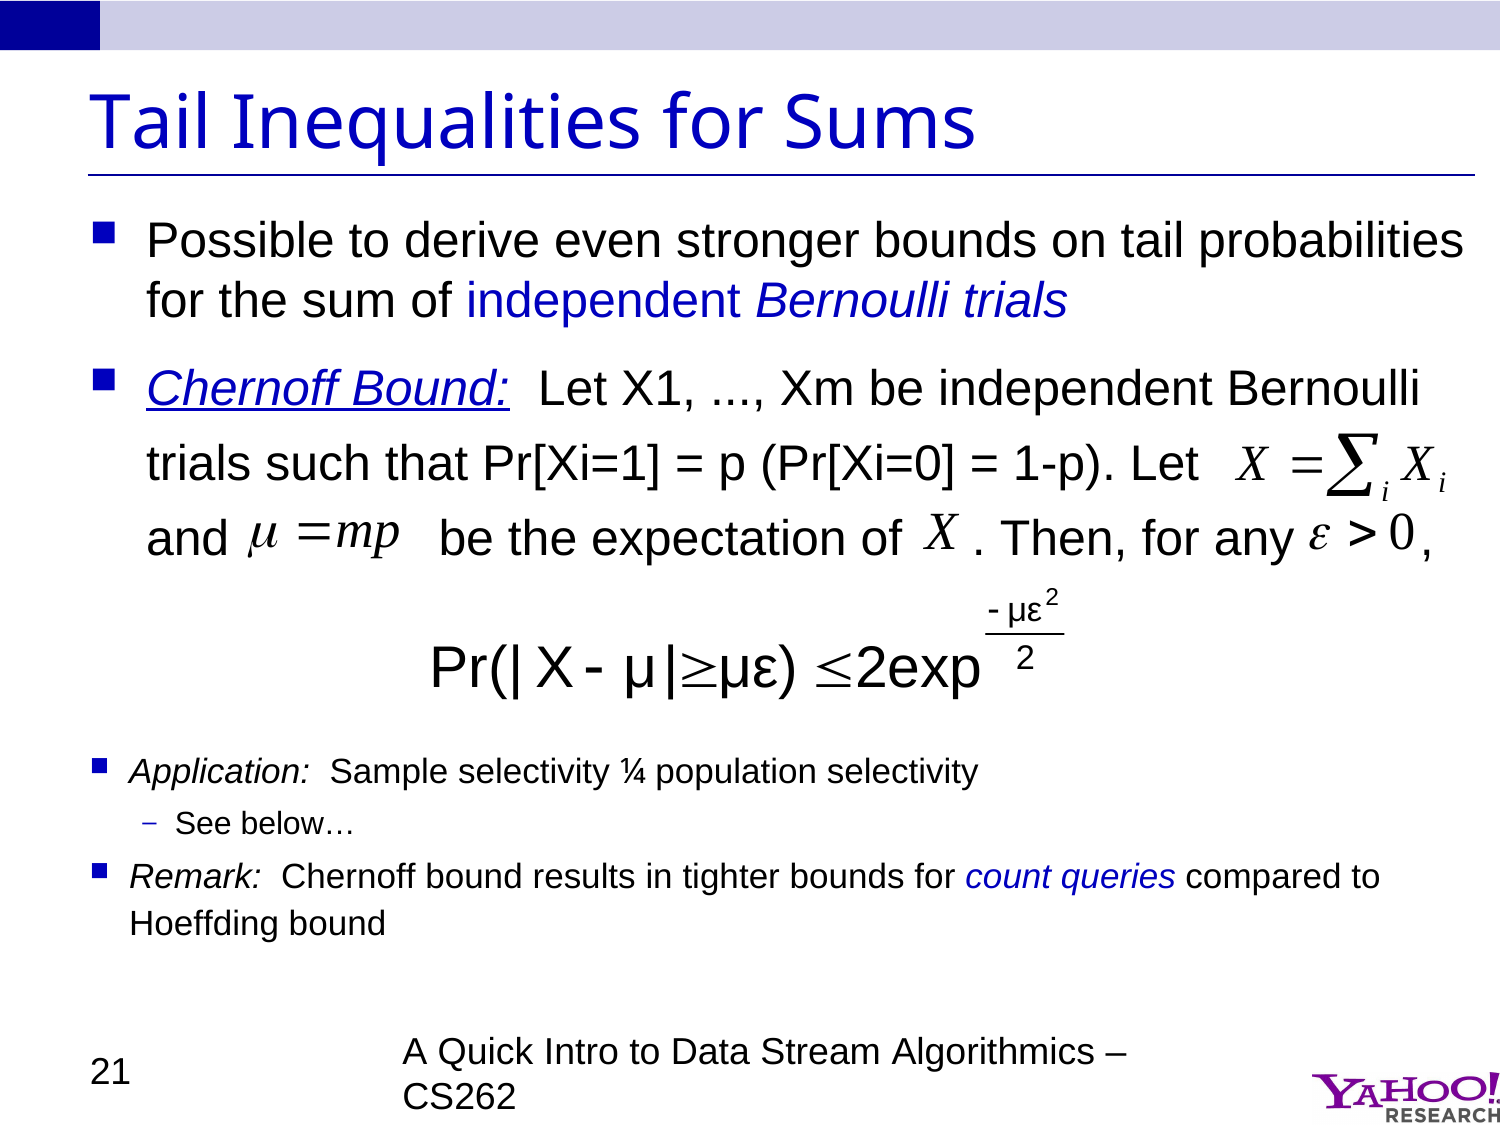

# Tail Inequalities for Sums
Possible to derive even stronger bounds on tail probabilities for the sum of independent Bernoulli trials
Chernoff Bound: Let X1, ..., Xm be independent Bernoulli trials such that Pr[Xi=1] = p (Pr[Xi=0] = 1-p). Let and be the expectation of . Then, for any ,
Application: Sample selectivity ¼ population selectivity
See below…
Remark: Chernoff bound results in tighter bounds for count queries compared to Hoeffding bound
Fundamentals of Analyzing and Mining Data Streams
21